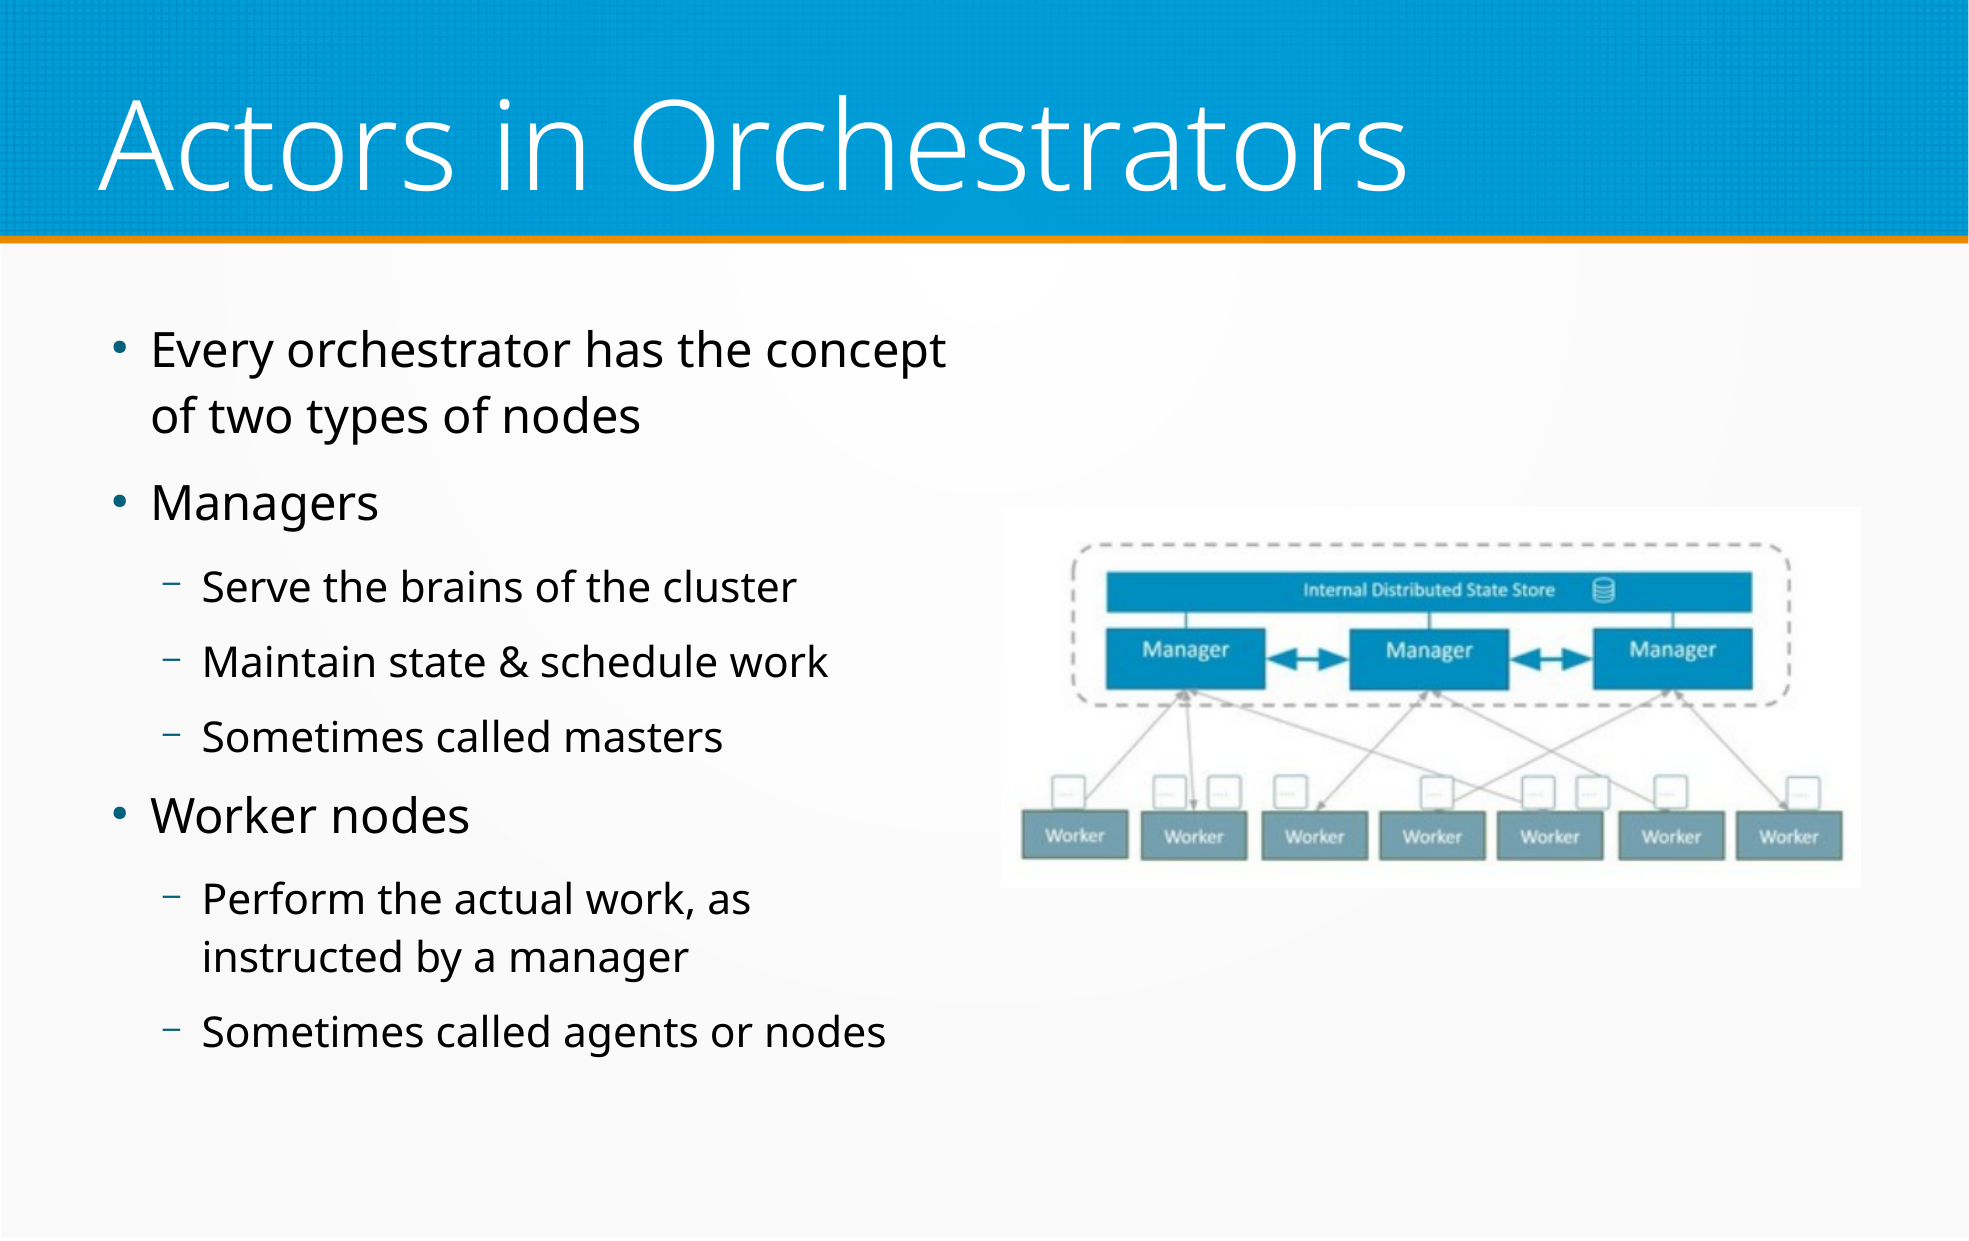

# Actors in Orchestrators
Every orchestrator has the concept of two types of nodes
Managers
Serve the brains of the cluster
Maintain state & schedule work
Sometimes called masters
Worker nodes
Perform the actual work, as instructed by a manager
Sometimes called agents or nodes